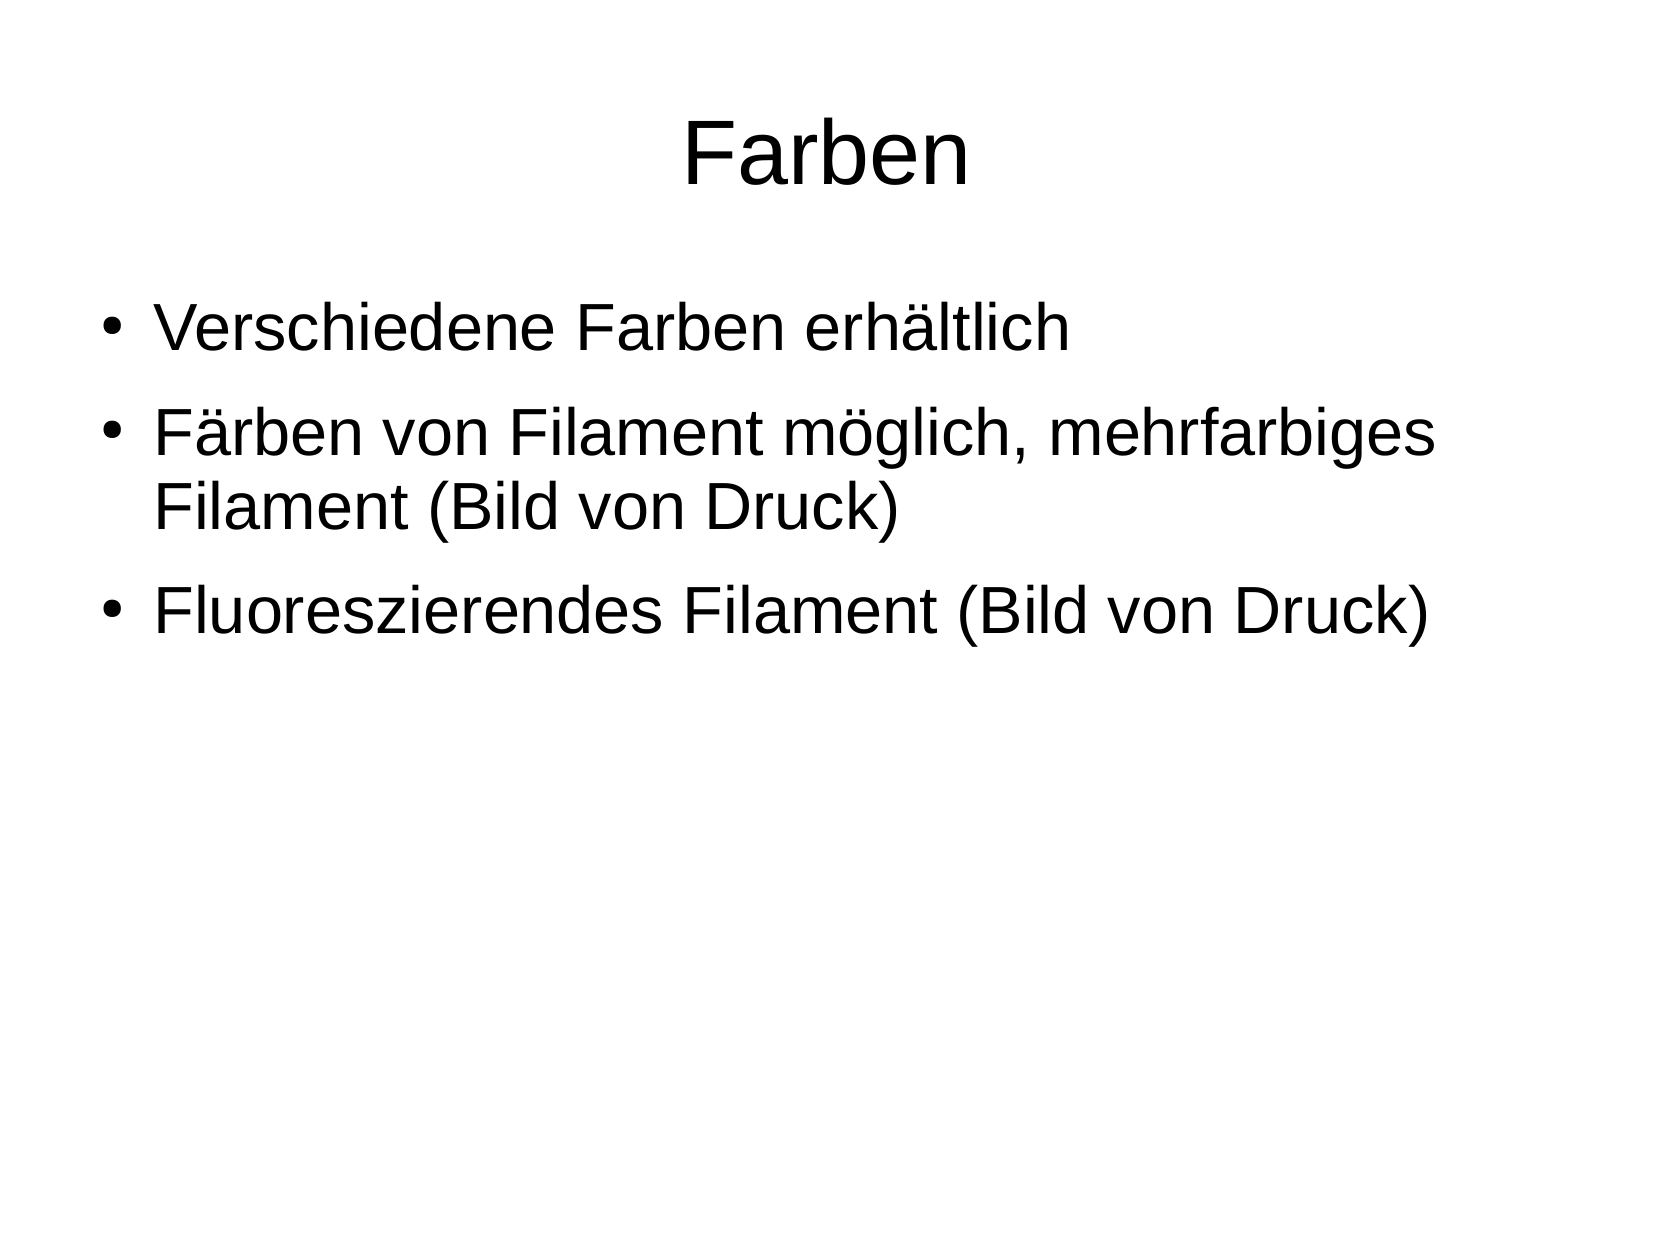

# Farben
Verschiedene Farben erhältlich
Färben von Filament möglich, mehrfarbiges Filament (Bild von Druck)
Fluoreszierendes Filament (Bild von Druck)